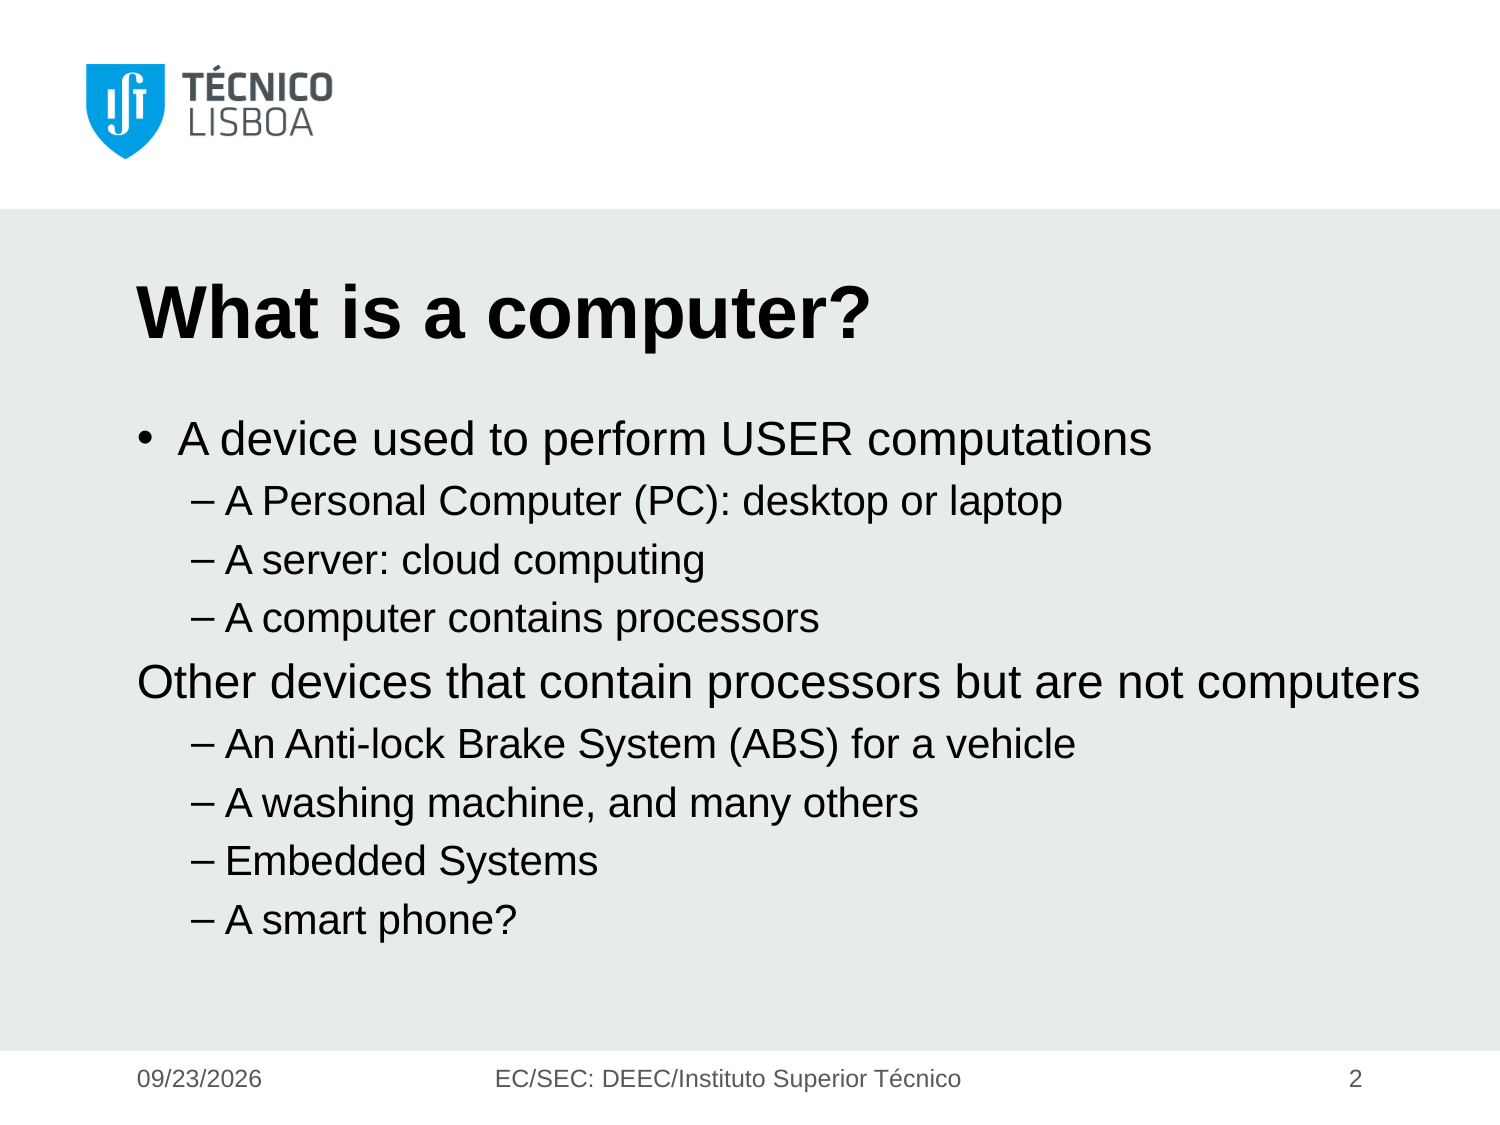

# What is a computer?
A device used to perform USER computations
A Personal Computer (PC): desktop or laptop
A server: cloud computing
A computer contains processors
Other devices that contain processors but are not computers
An Anti-lock Brake System (ABS) for a vehicle
A washing machine, and many others
Embedded Systems
A smart phone?
EC/SEC: DEEC/Instituto Superior Técnico